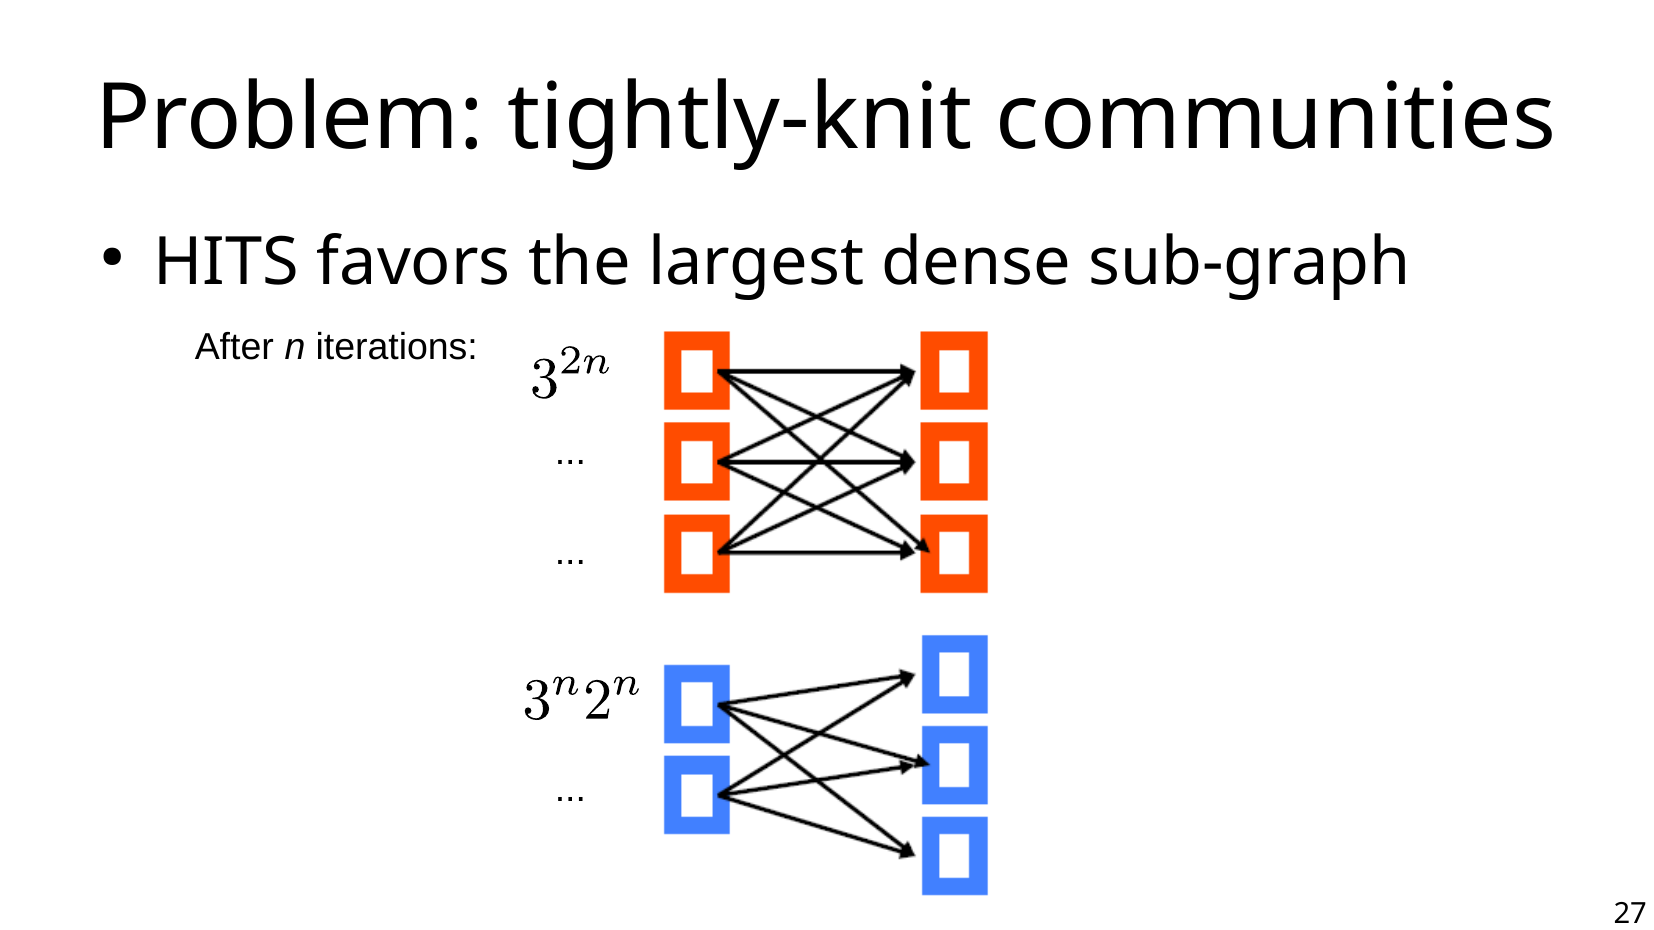

# Problem: tightly-knit communities
HITS favors the largest dense sub-graph
After n iterations:
...
...
...
27